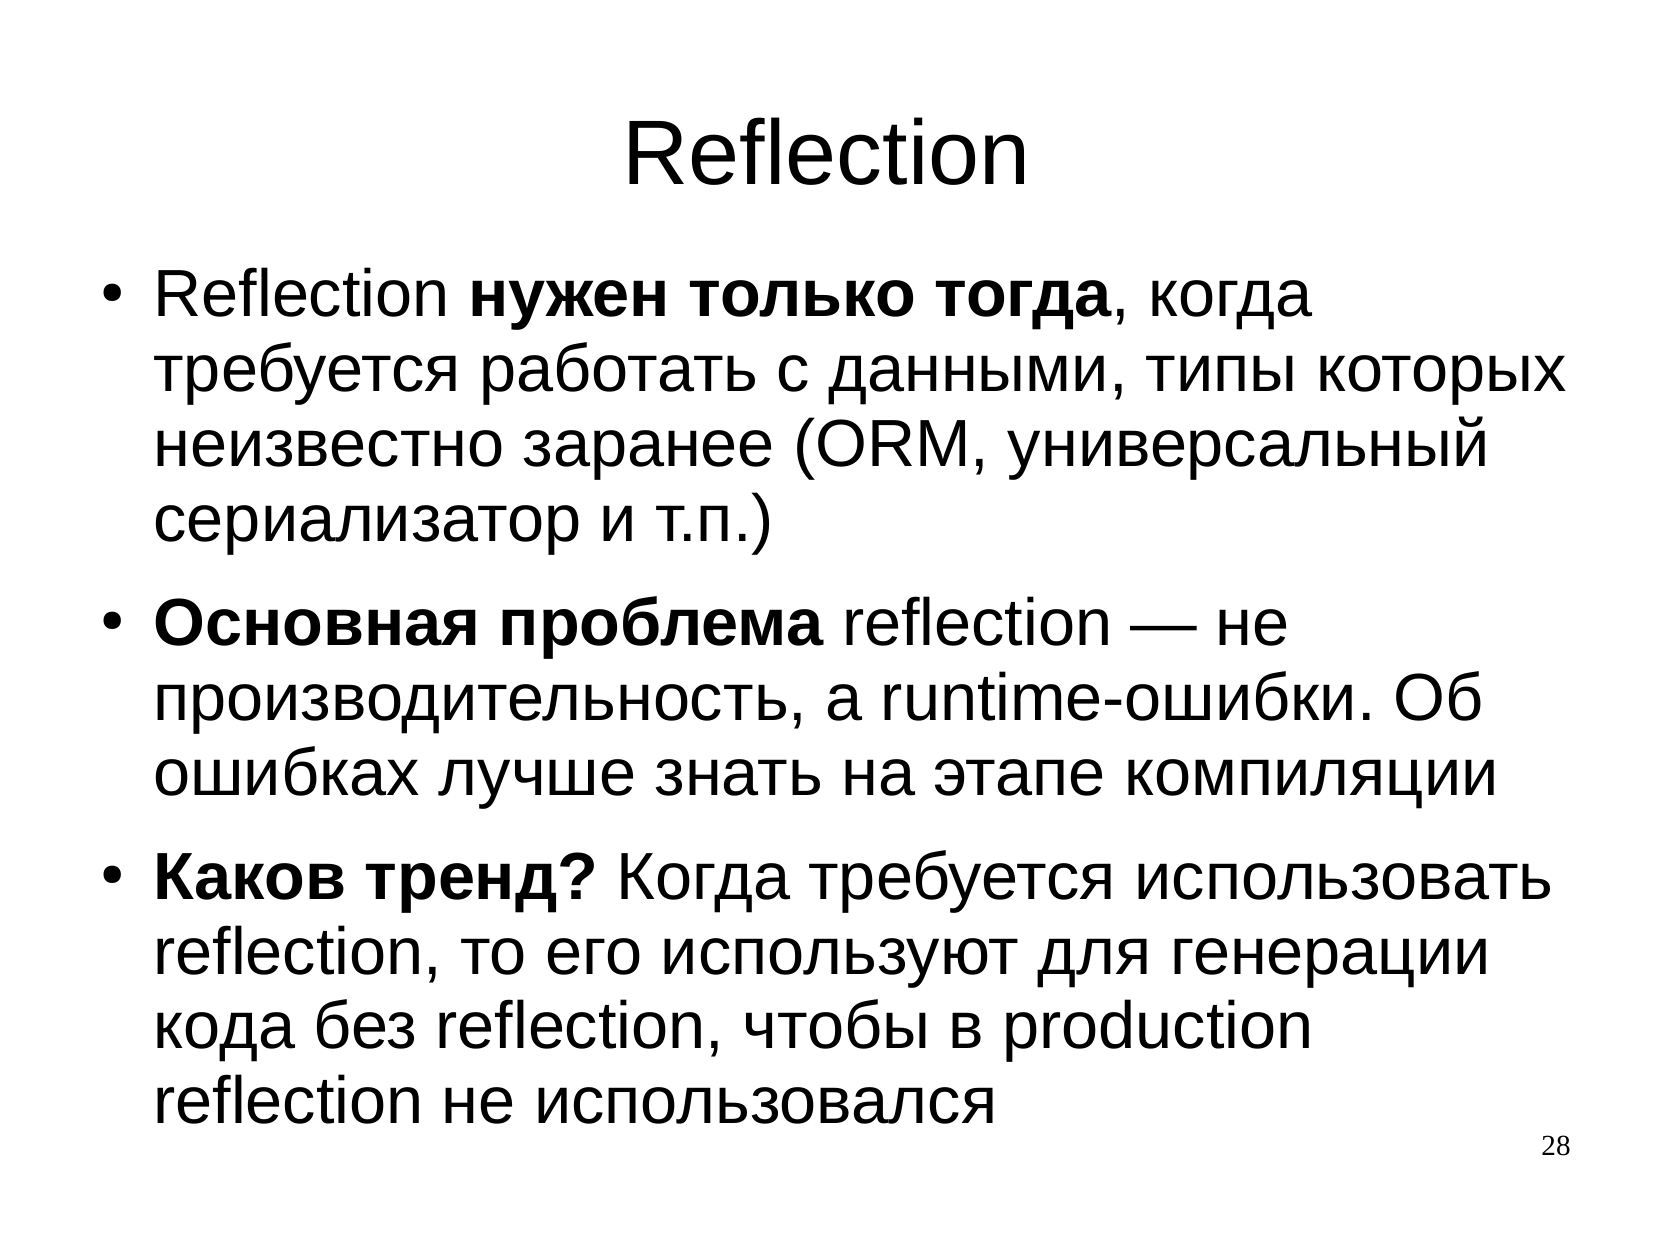

# Reflection
Reflection нужен только тогда, когда требуется работать с данными, типы которых неизвестно заранее (ORM, универсальный сериализатор и т.п.)
Основная проблема reflection — не производительность, а runtime-ошибки. Об ошибках лучше знать на этапе компиляции
Каков тренд? Когда требуется использовать reflection, то его используют для генерации кода без reflection, чтобы в production reflection не использовался
28